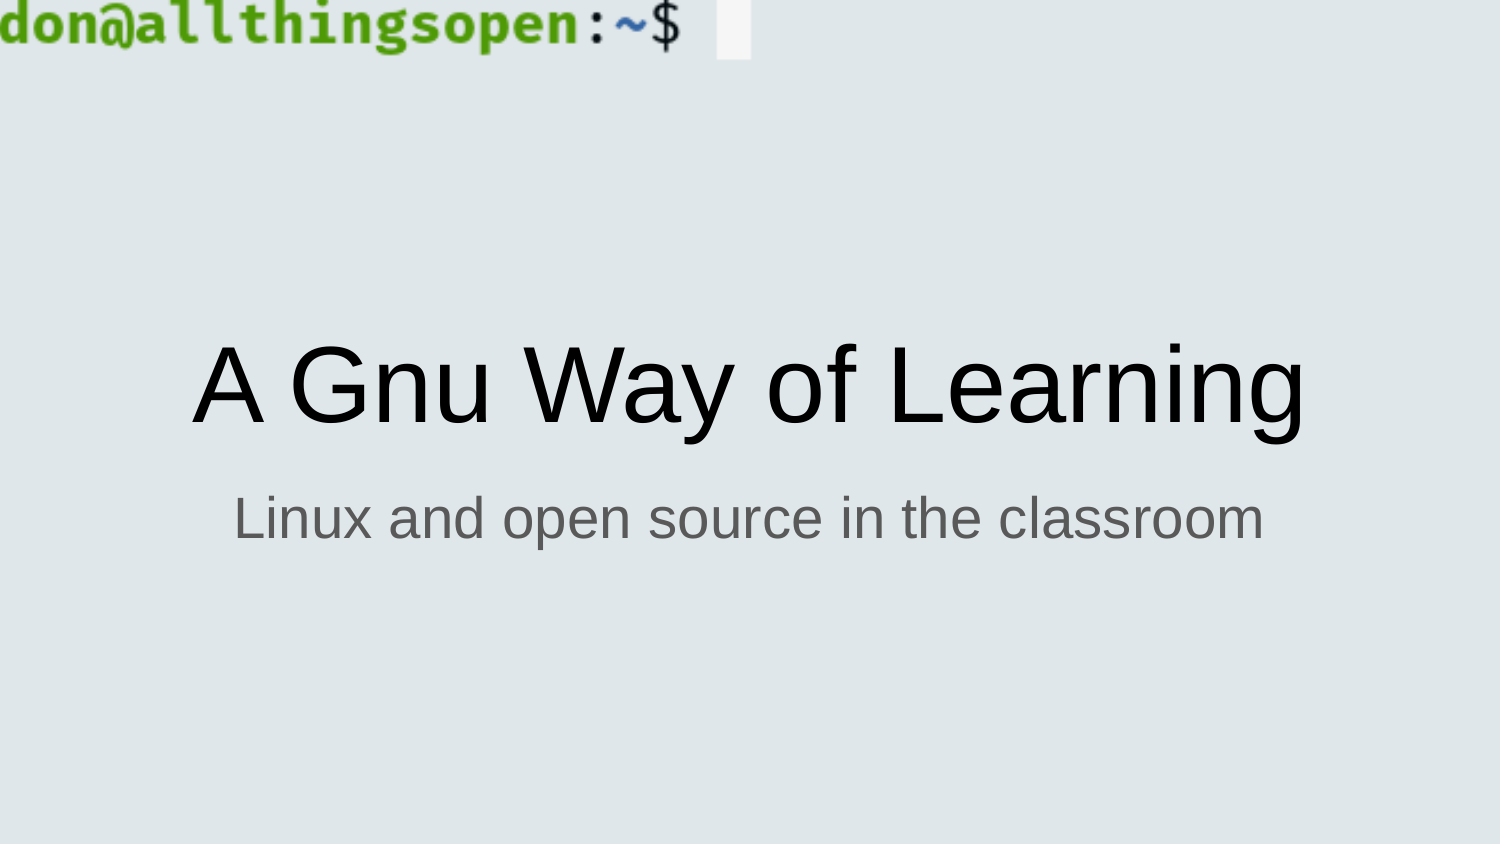

# A Gnu Way of Learning
Linux and open source in the classroom